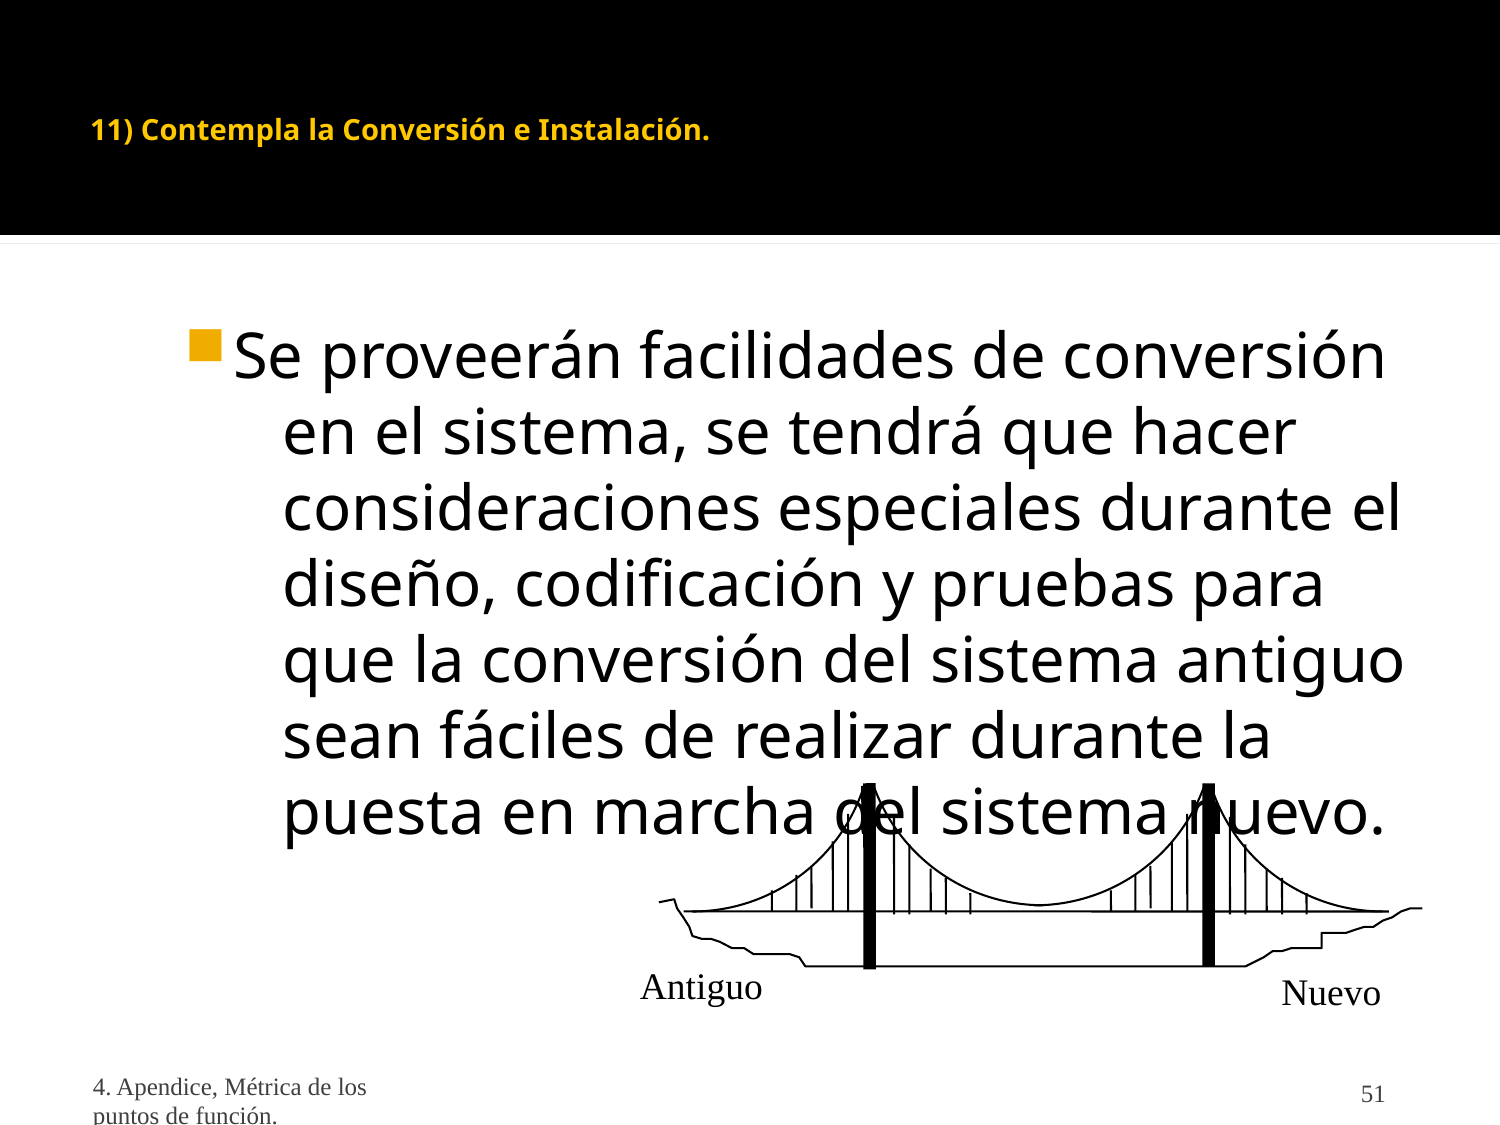

# 11) Contempla la Conversión e Instalación.
Se proveerán facilidades de conversión en el sistema, se tendrá que hacer consideraciones especiales durante el diseño, codificación y pruebas para que la conversión del sistema antiguo sean fáciles de realizar durante la puesta en marcha del sistema nuevo.
Antiguo
Nuevo
4. Apendice, Métrica de los puntos de función.
51